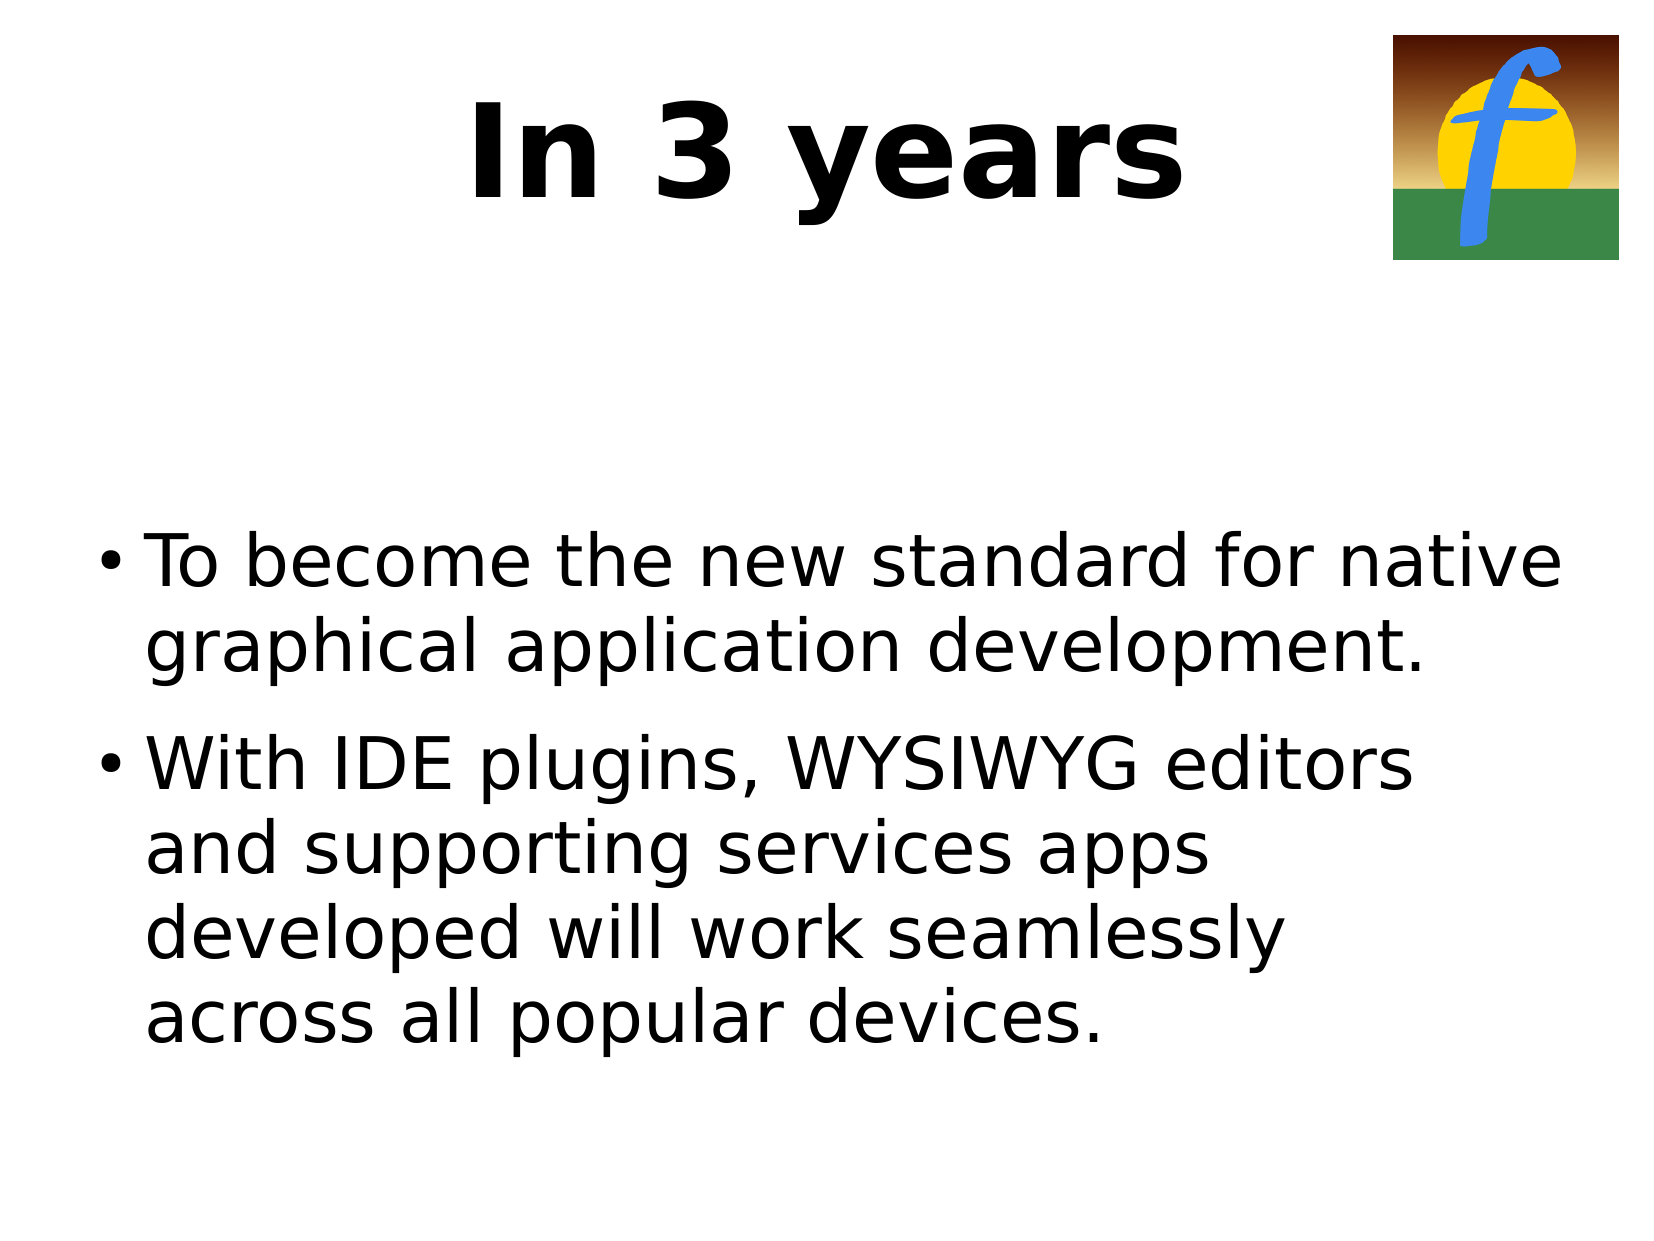

# In 3 years
To become the new standard for native graphical application development.
With IDE plugins, WYSIWYG editors and supporting services apps developed will work seamlessly
across all popular devices.